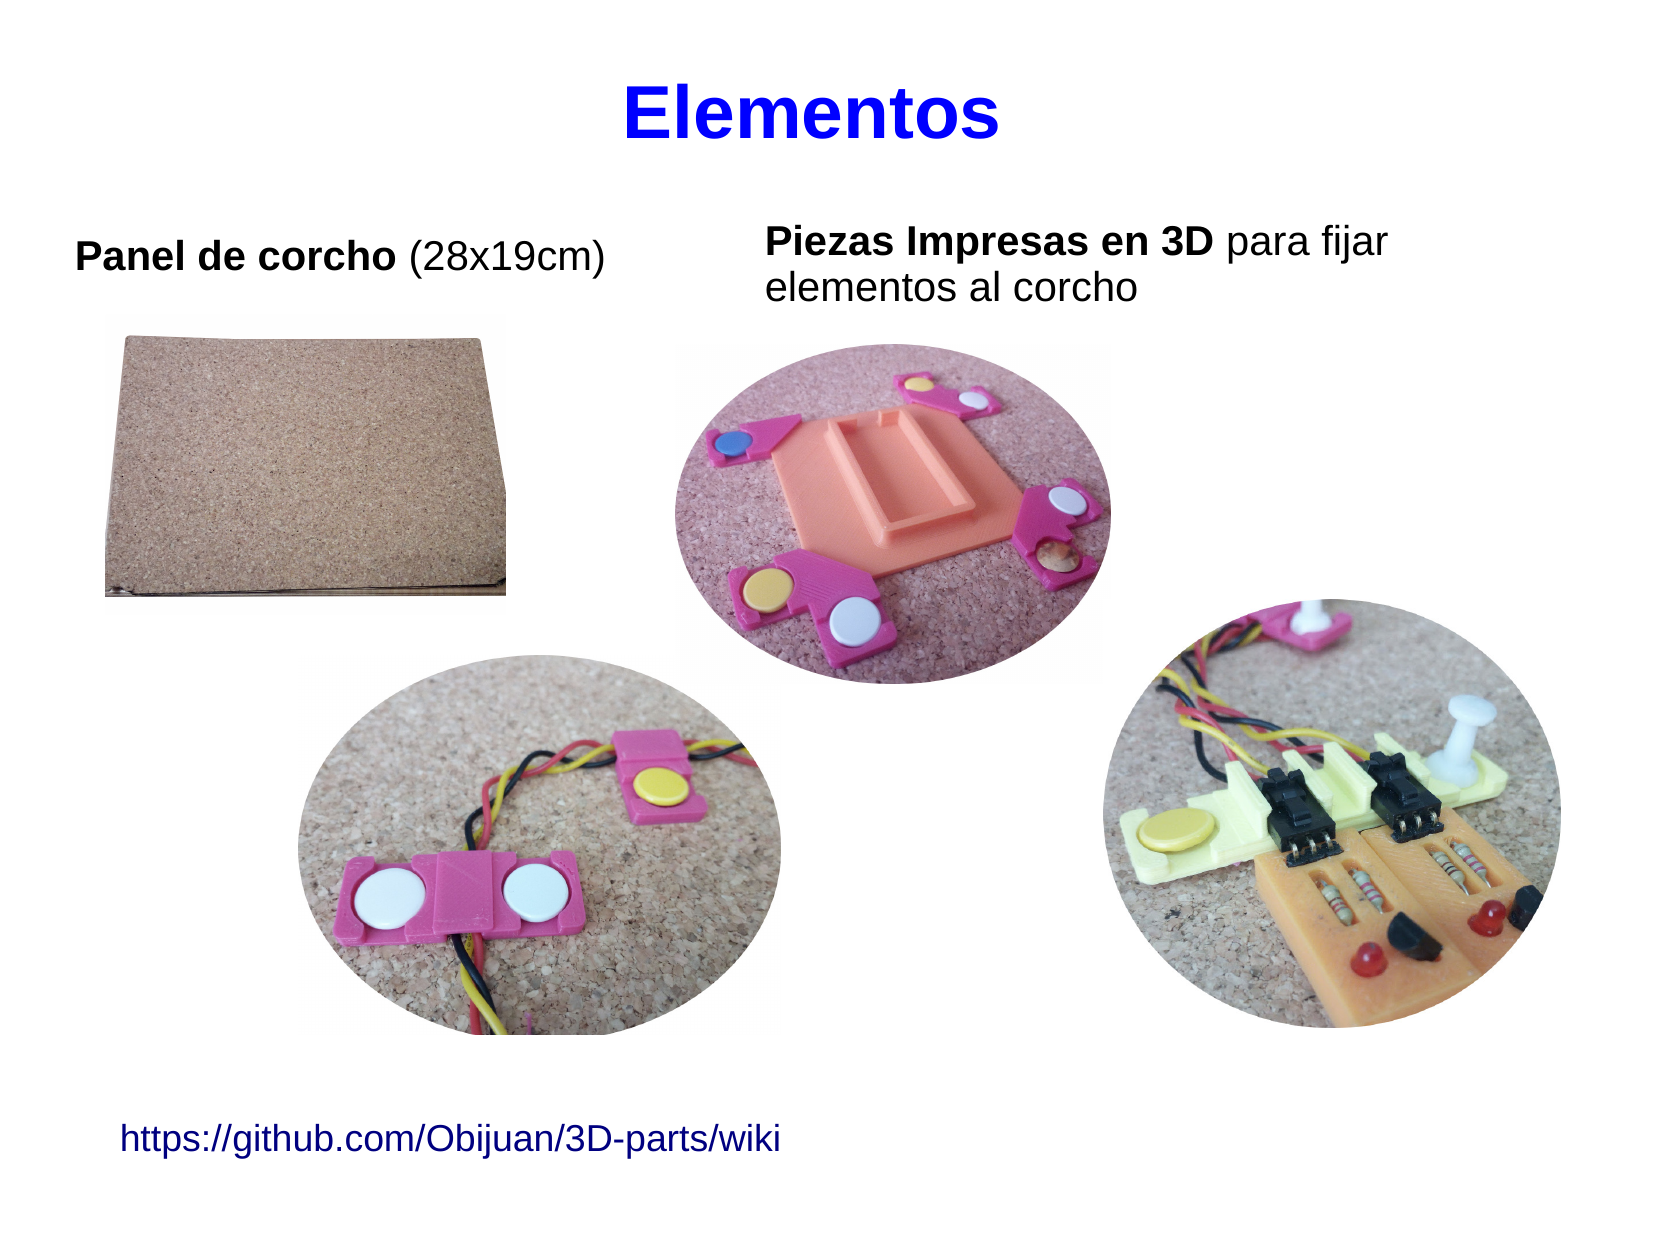

Elementos
Piezas Impresas en 3D para fijar elementos al corcho
Panel de corcho (28x19cm)
https://github.com/Obijuan/3D-parts/wiki